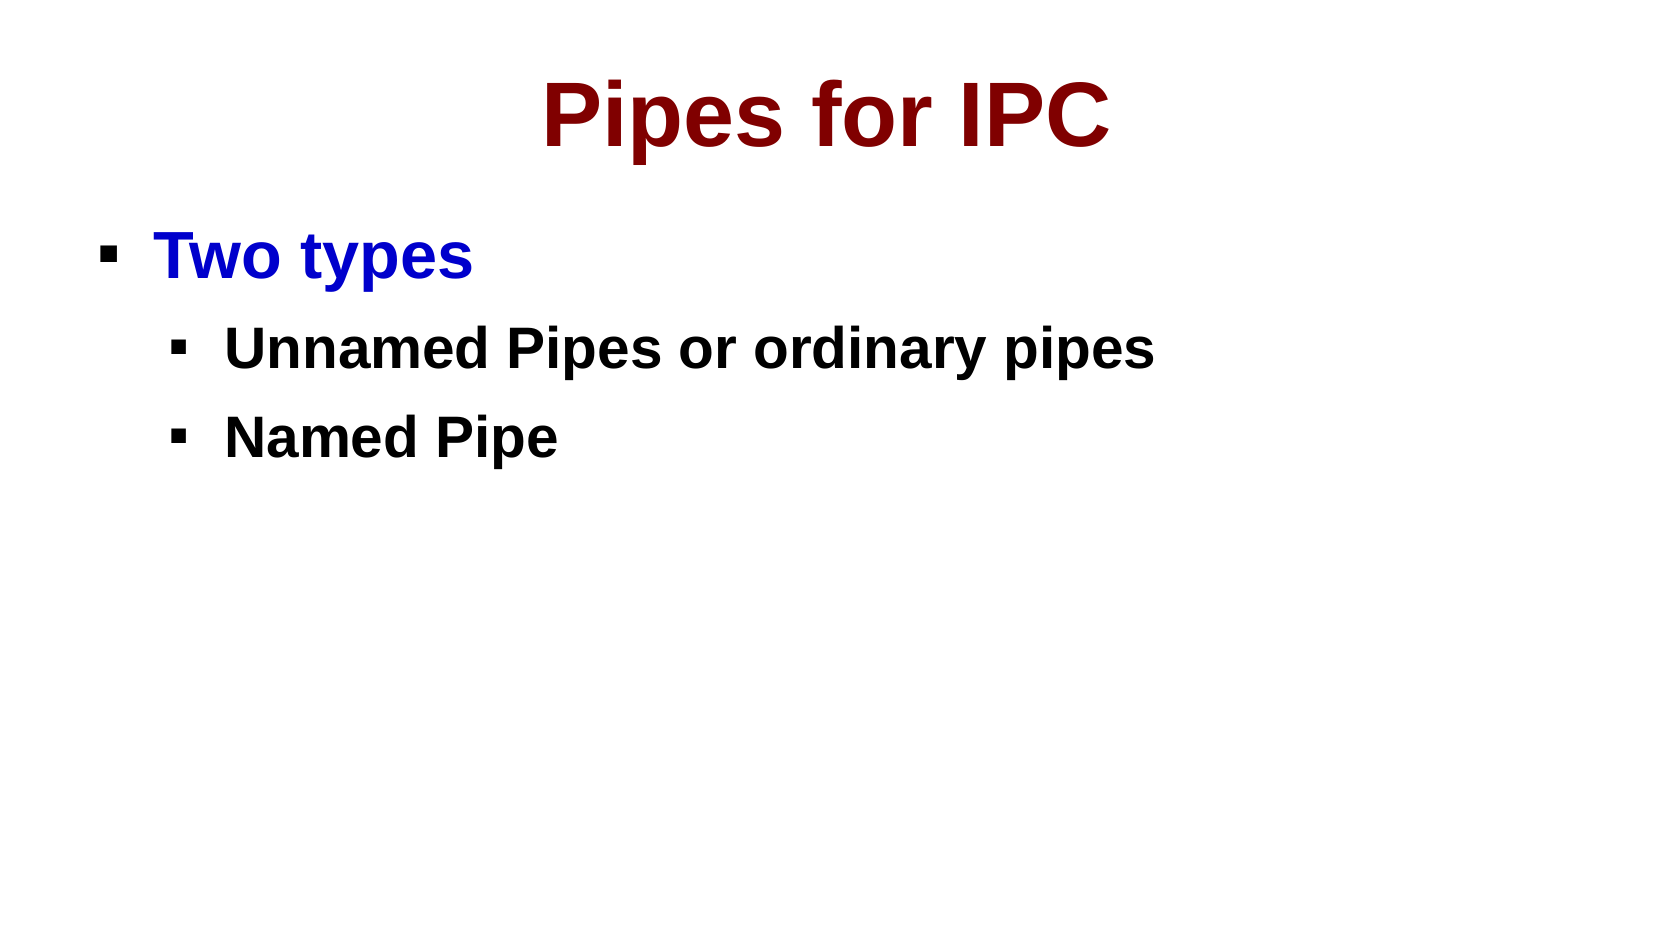

# Pipes for IPC
Two types
Unnamed Pipes or ordinary pipes
Named Pipe